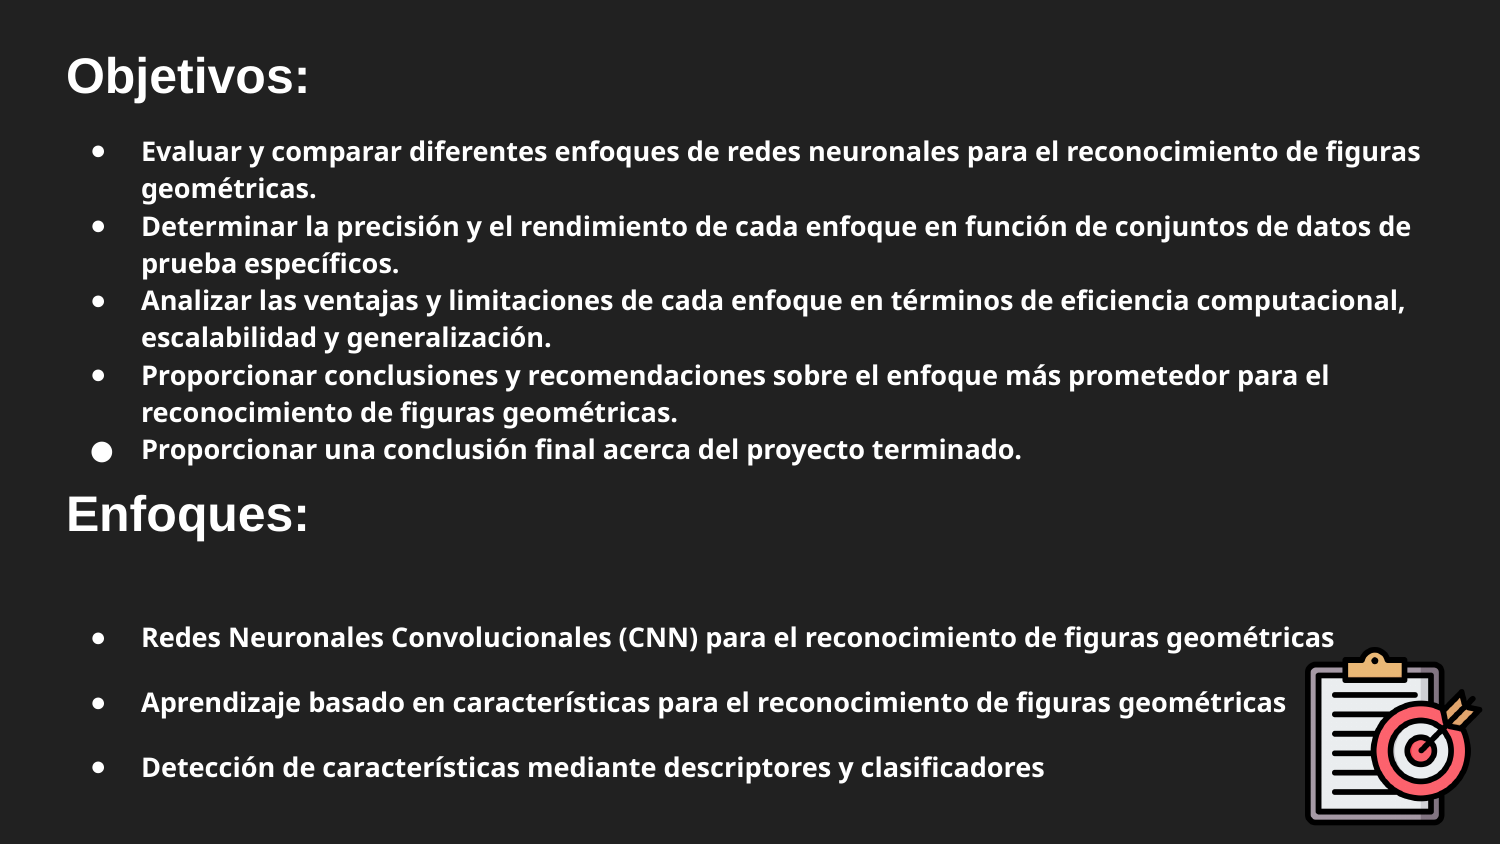

Objetivos:
Evaluar y comparar diferentes enfoques de redes neuronales para el reconocimiento de figuras geométricas.
Determinar la precisión y el rendimiento de cada enfoque en función de conjuntos de datos de prueba específicos.
Analizar las ventajas y limitaciones de cada enfoque en términos de eficiencia computacional, escalabilidad y generalización.
Proporcionar conclusiones y recomendaciones sobre el enfoque más prometedor para el reconocimiento de figuras geométricas.
Proporcionar una conclusión final acerca del proyecto terminado.
Enfoques:
Redes Neuronales Convolucionales (CNN) para el reconocimiento de figuras geométricas
Aprendizaje basado en características para el reconocimiento de figuras geométricas
Detección de características mediante descriptores y clasificadores